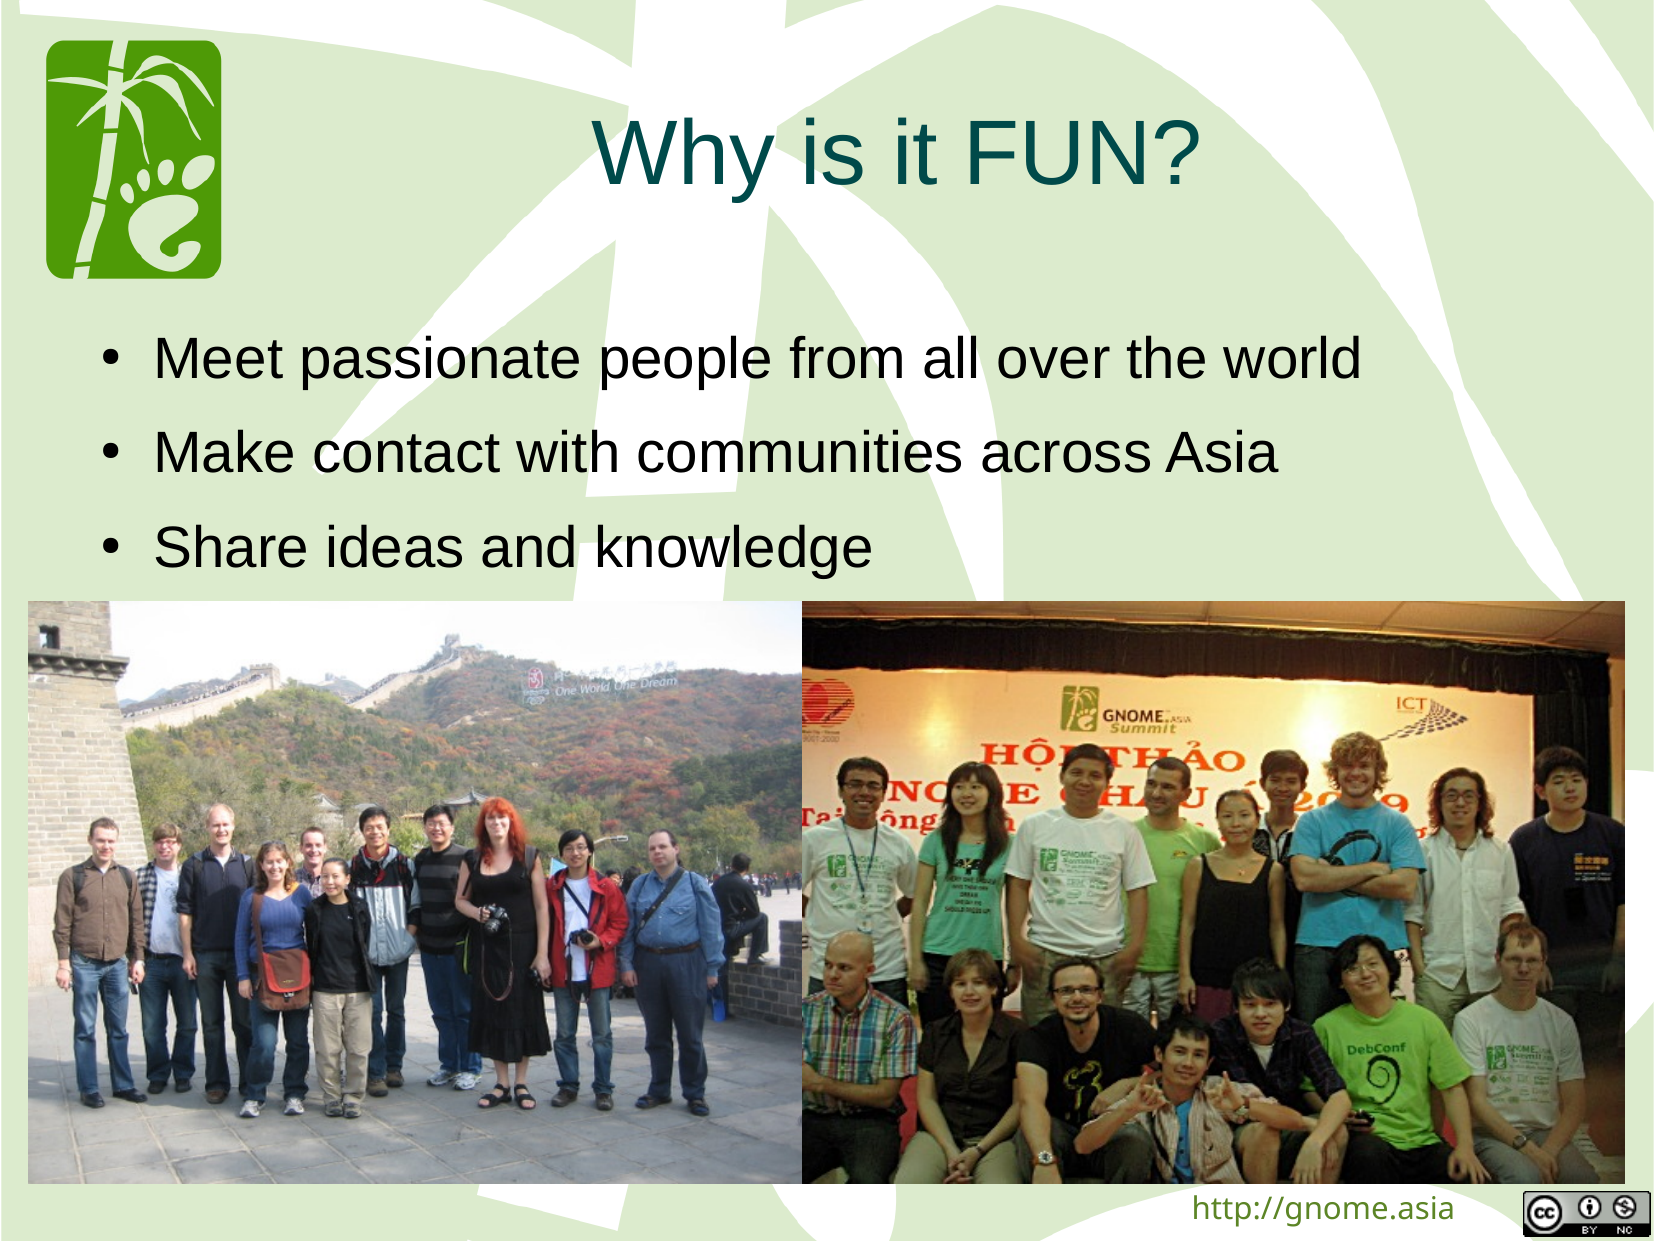

# Why is it FUN?
Meet passionate people from all over the world
Make contact with communities across Asia
Share ideas and knowledge